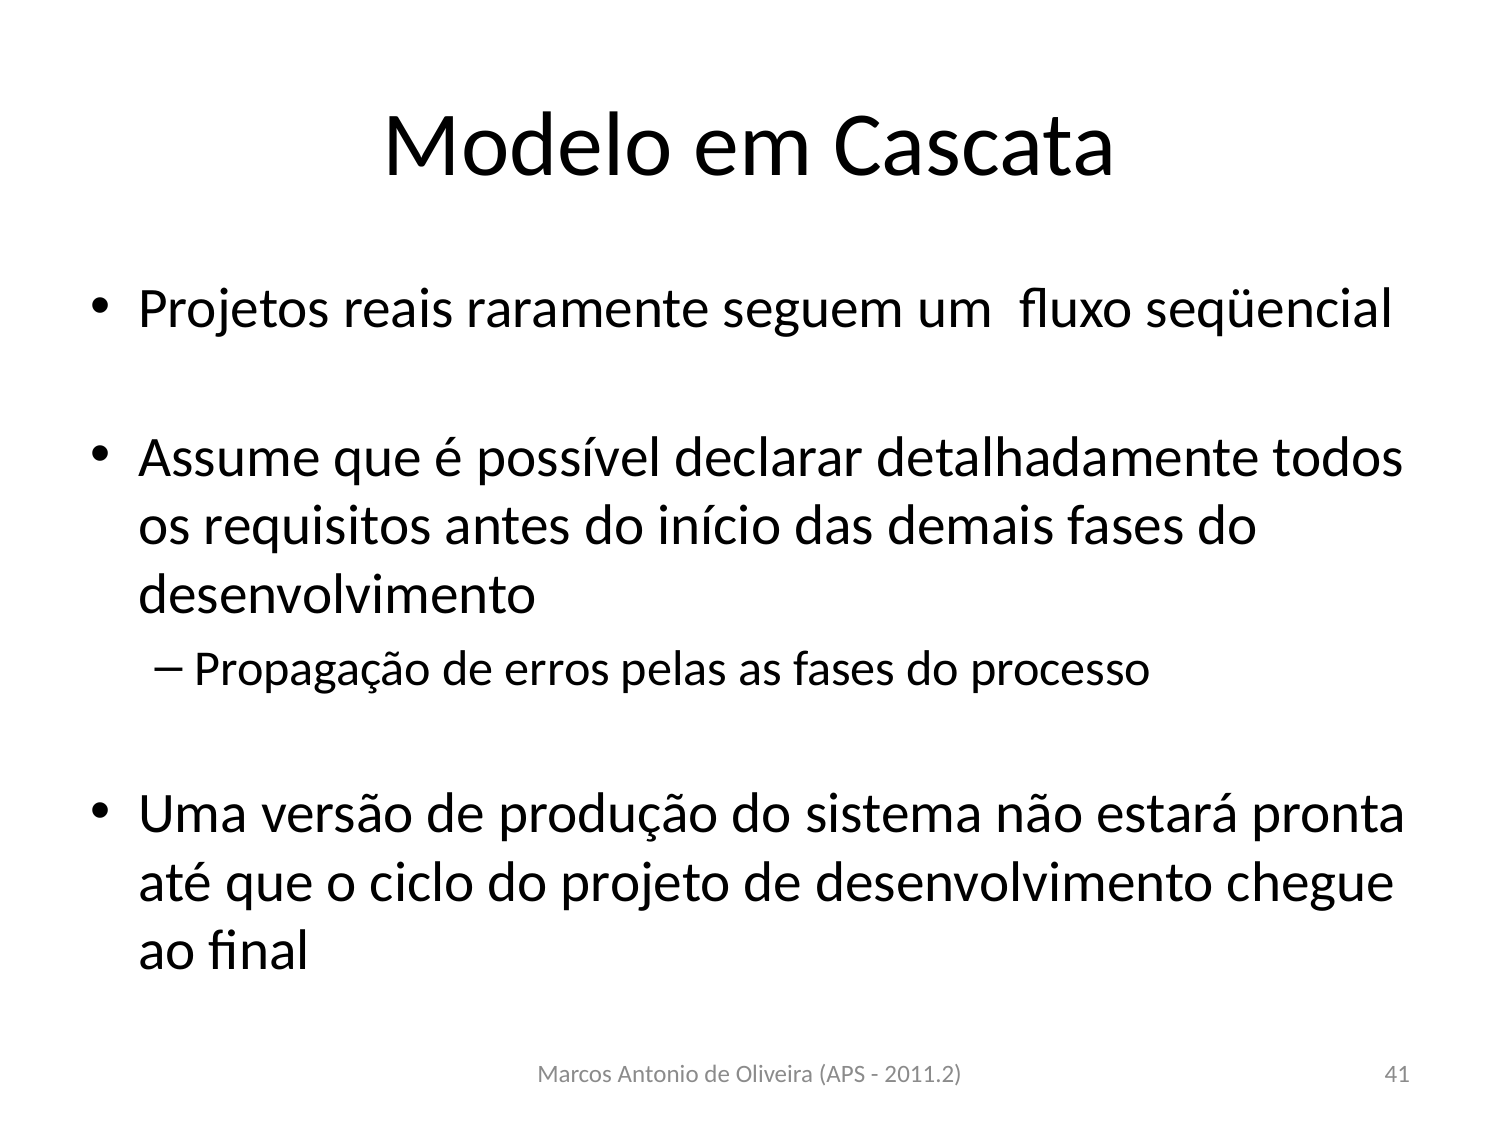

# Modelo em Cascata
Projetos reais raramente seguem um fluxo seqüencial
Assume que é possível declarar detalhadamente todos os requisitos antes do início das demais fases do desenvolvimento
Propagação de erros pelas as fases do processo
Uma versão de produção do sistema não estará pronta até que o ciclo do projeto de desenvolvimento chegue ao final
Marcos Antonio de Oliveira (APS - 2011.2)